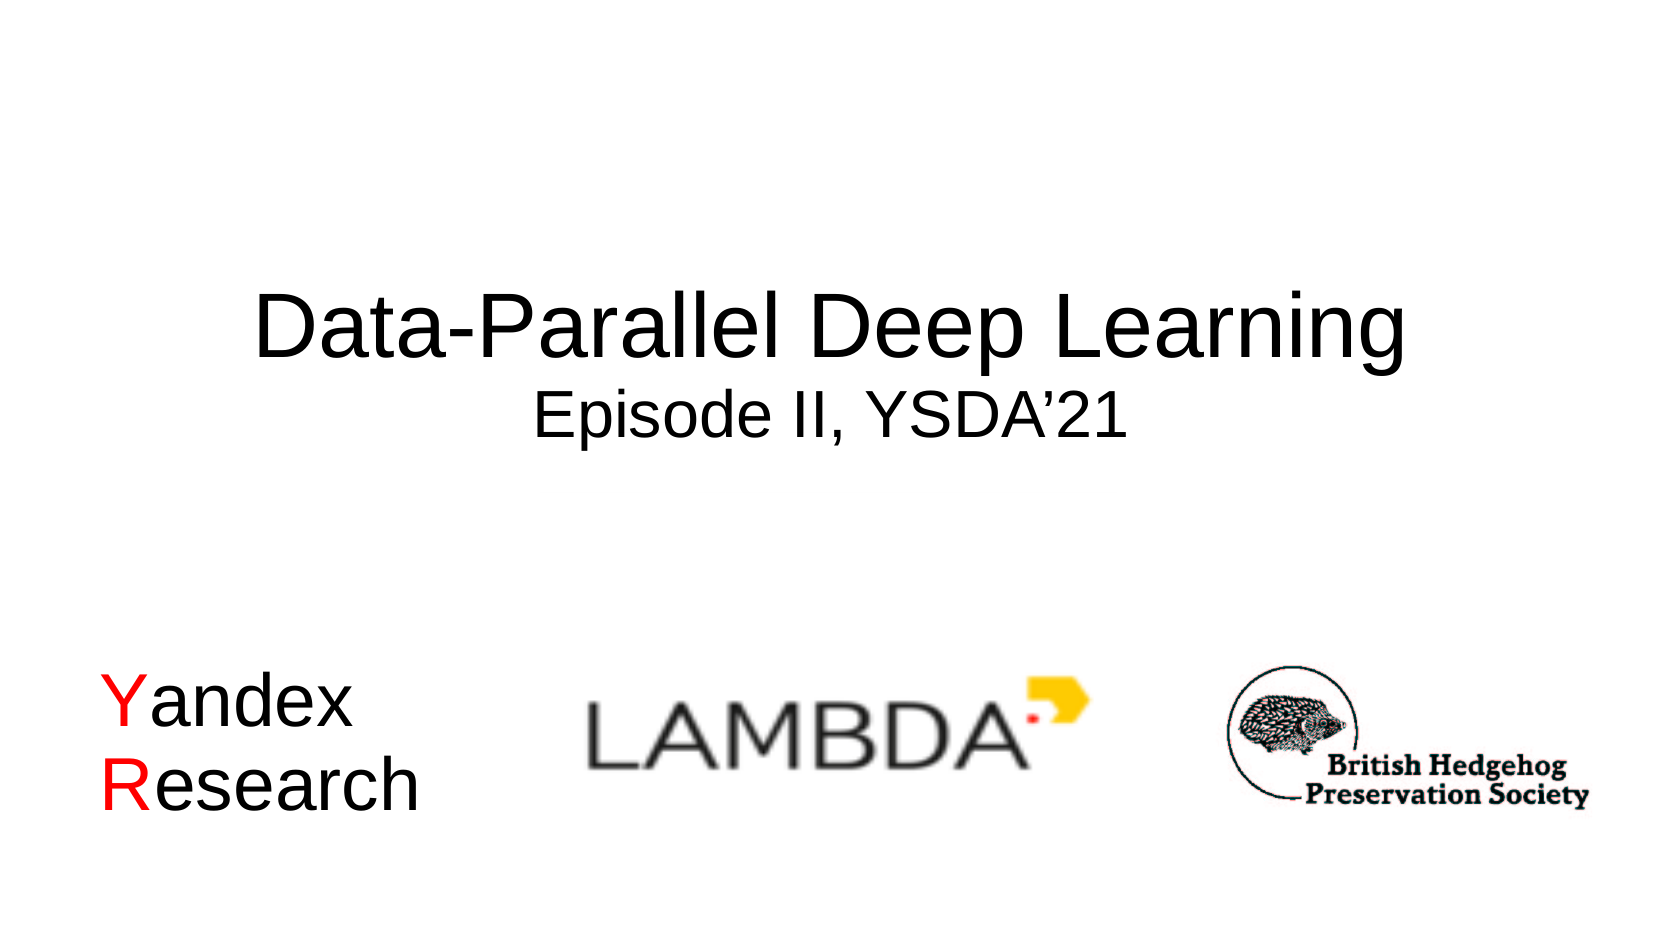

Data-Parallel Deep Learning
Episode II, YSDA’21
Yandex
Research